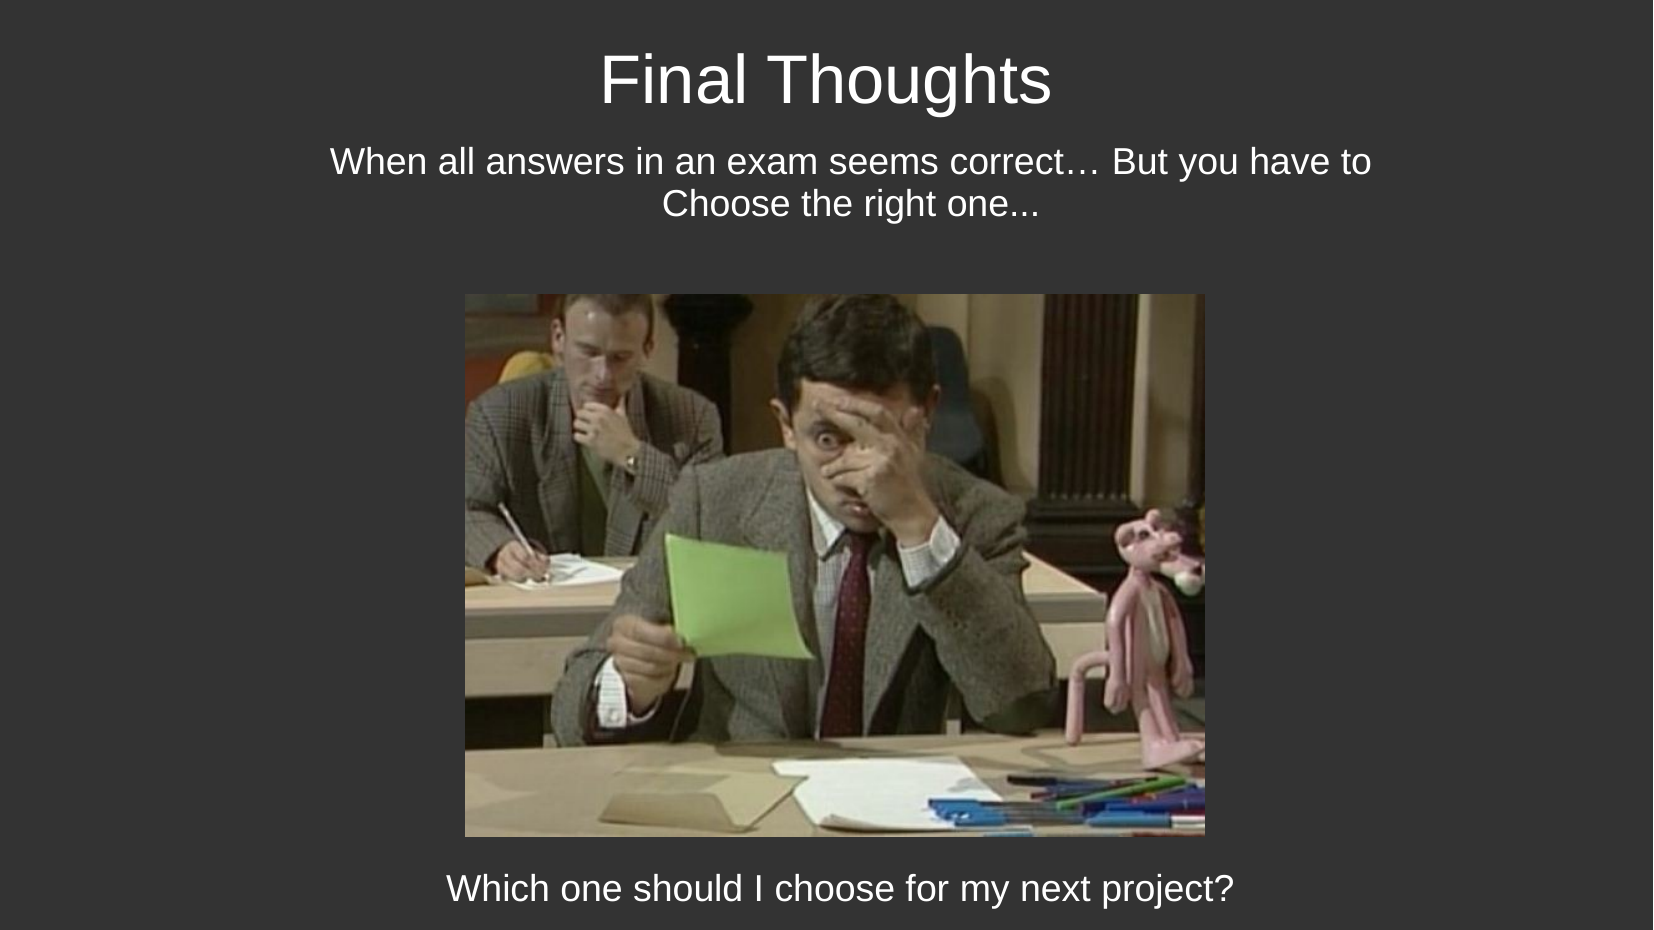

# Final Thoughts
When all answers in an exam seems correct… But you have to
Choose the right one...
Which one should I choose for my next project?
~= ticks => politics